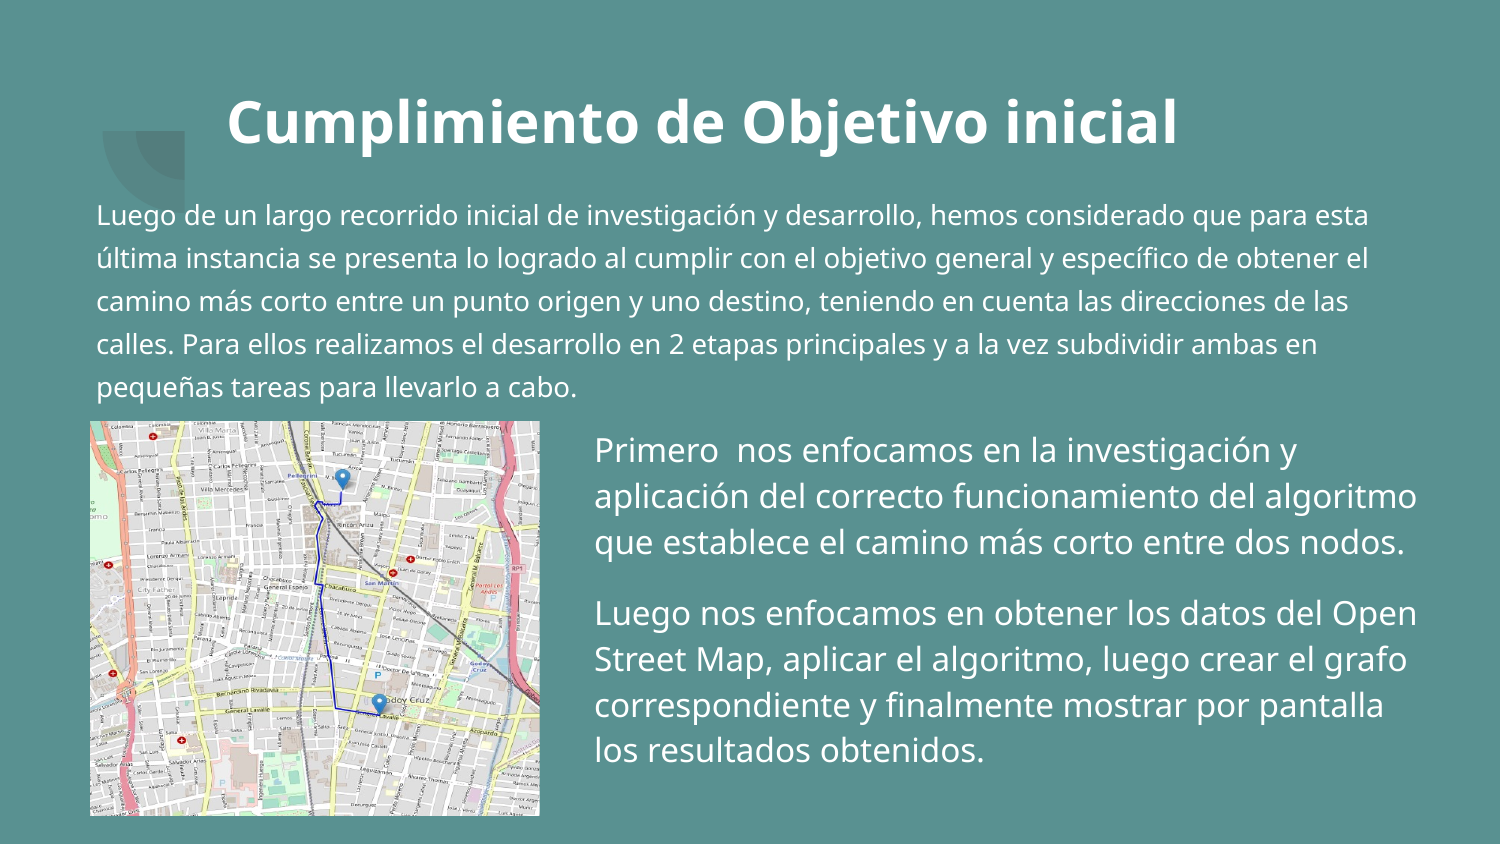

# Cumplimiento de Objetivo inicial
Luego de un largo recorrido inicial de investigación y desarrollo, hemos considerado que para esta última instancia se presenta lo logrado al cumplir con el objetivo general y específico de obtener el camino más corto entre un punto origen y uno destino, teniendo en cuenta las direcciones de las calles. Para ellos realizamos el desarrollo en 2 etapas principales y a la vez subdividir ambas en pequeñas tareas para llevarlo a cabo.
Primero nos enfocamos en la investigación y aplicación del correcto funcionamiento del algoritmo que establece el camino más corto entre dos nodos.
Luego nos enfocamos en obtener los datos del Open Street Map, aplicar el algoritmo, luego crear el grafo correspondiente y finalmente mostrar por pantalla los resultados obtenidos.